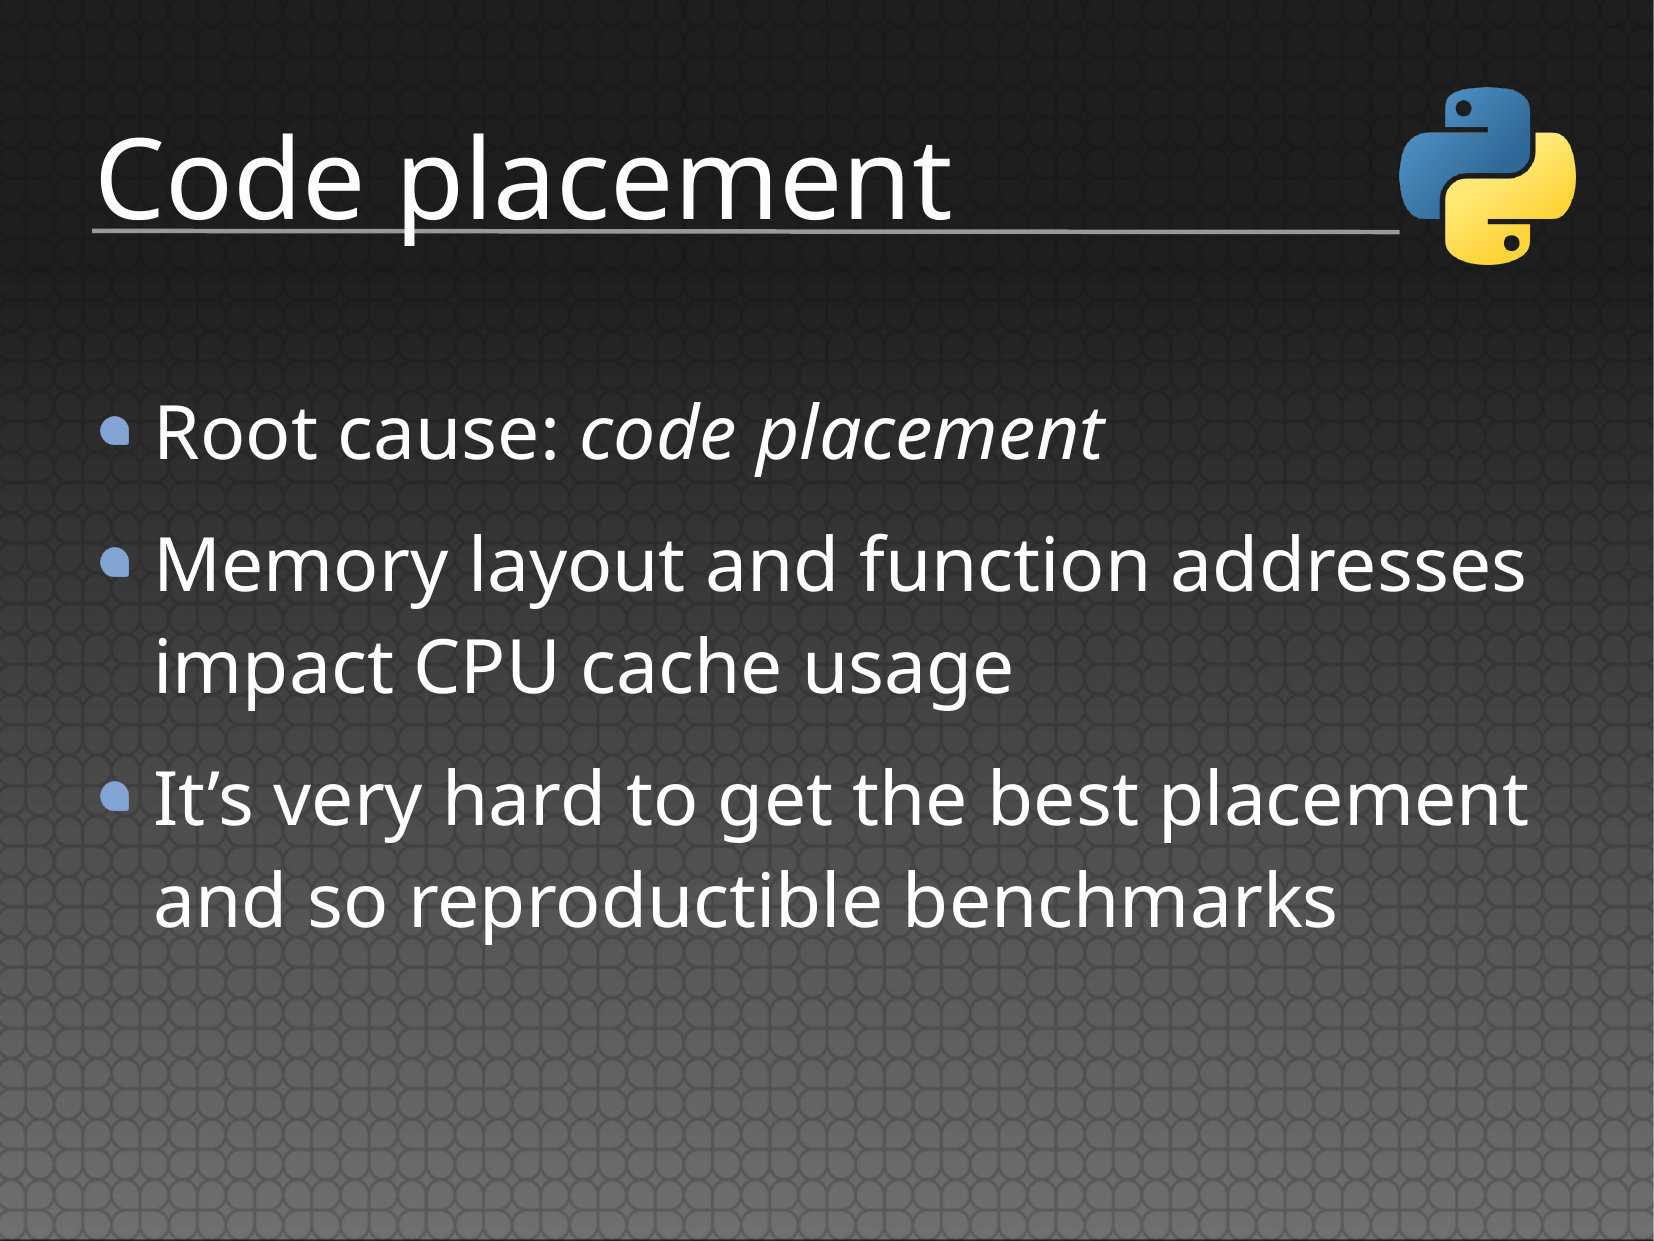

Code placement
# Root cause: code placement
Memory layout and function addresses impact CPU cache usage
It’s very hard to get the best placement and so reproductible benchmarks